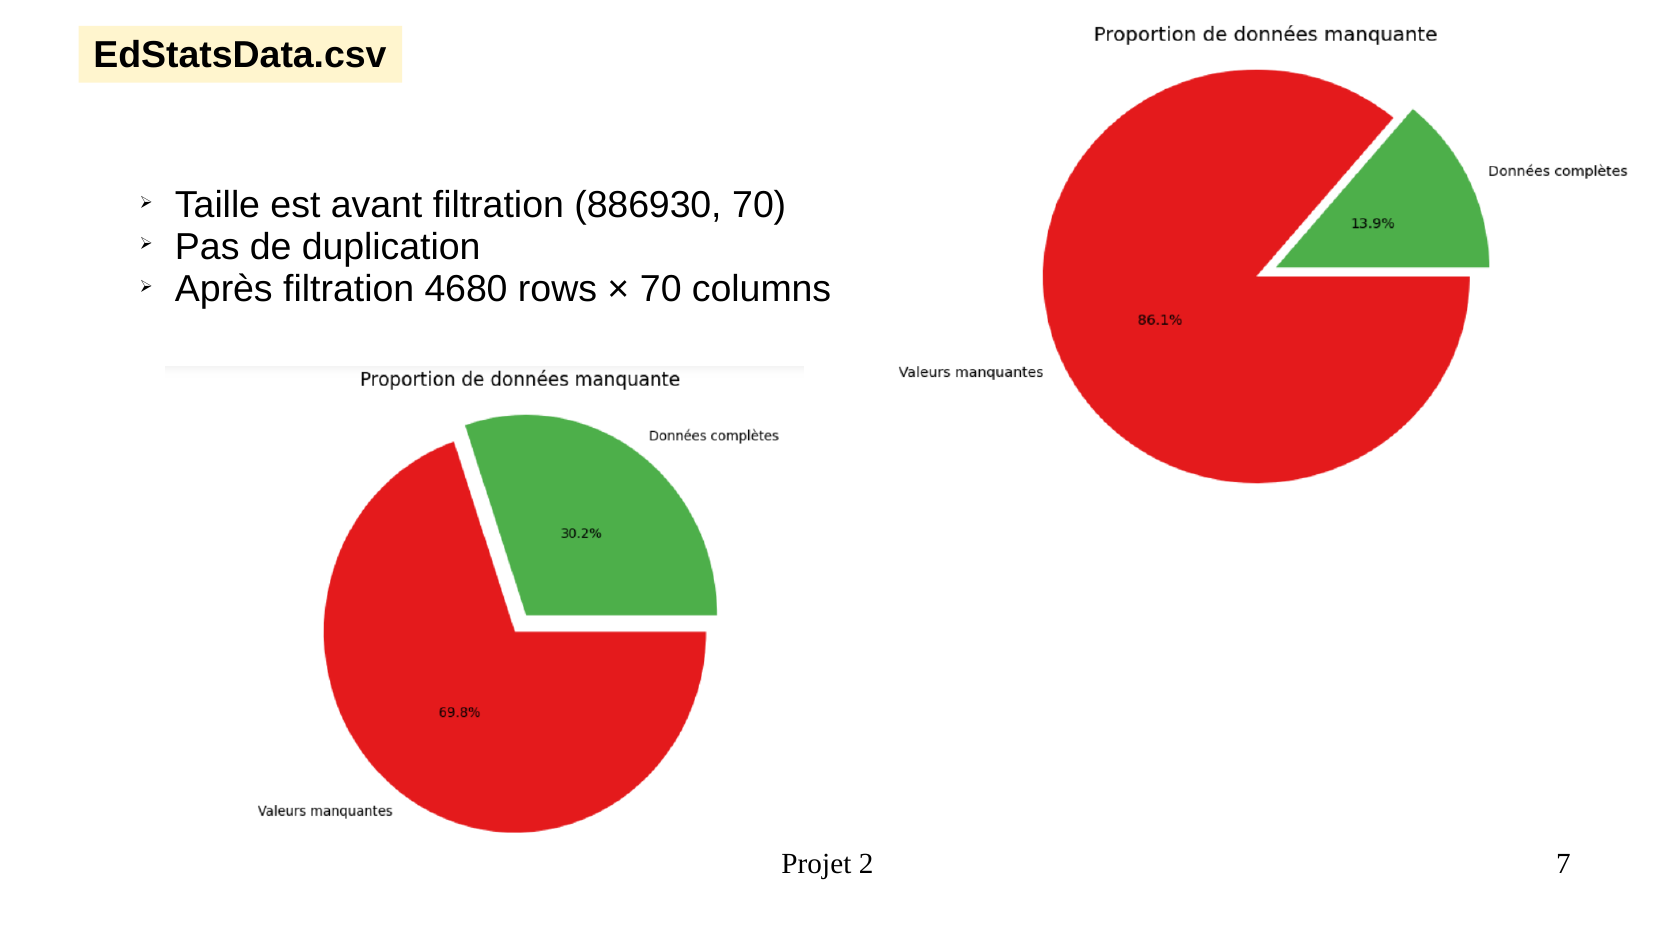

EdStatsData.csv
Taille est avant filtration (886930, 70)
Pas de duplication
Après filtration 4680 rows × 70 columns
Projet 2
7